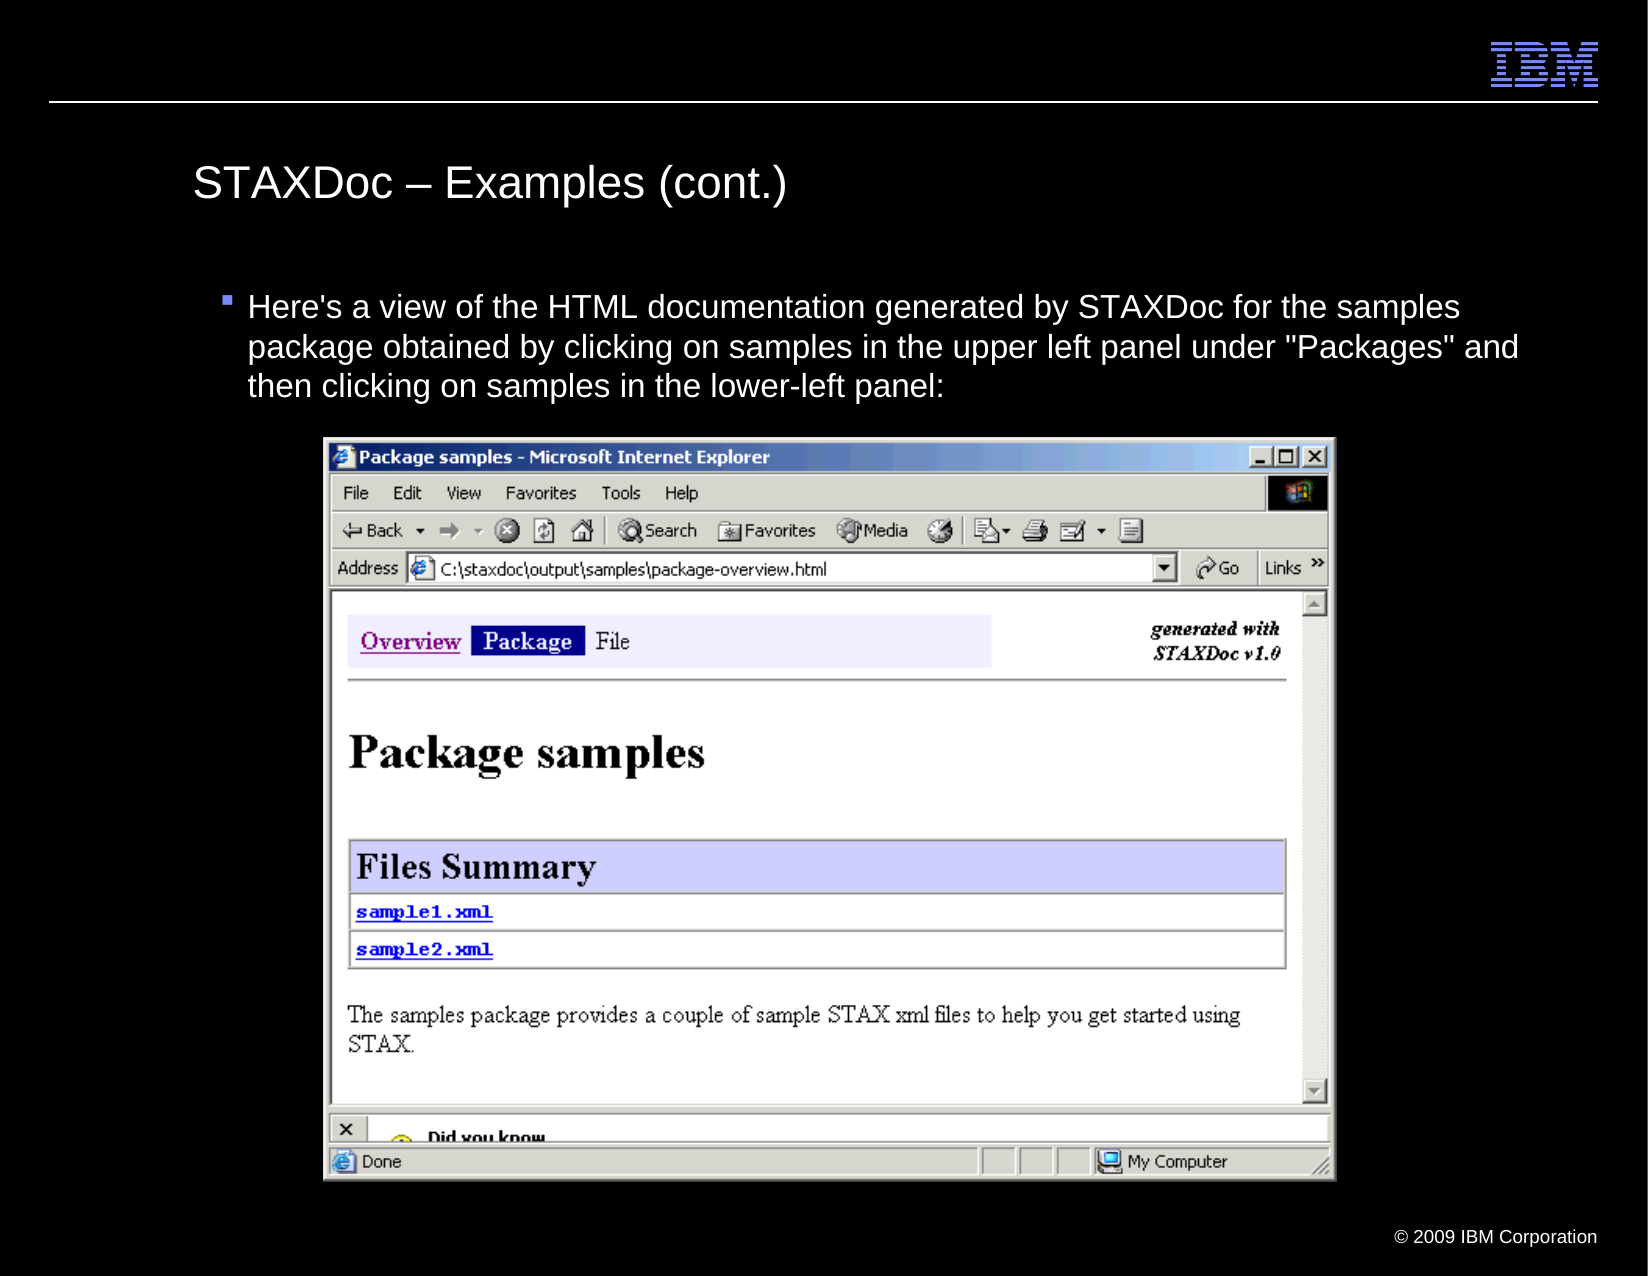

# STAXDoc – Examples (cont.)
Here's a view of the HTML documentation generated by STAXDoc for the samples package obtained by clicking on samples in the upper left panel under "Packages" and then clicking on samples in the lower-left panel: